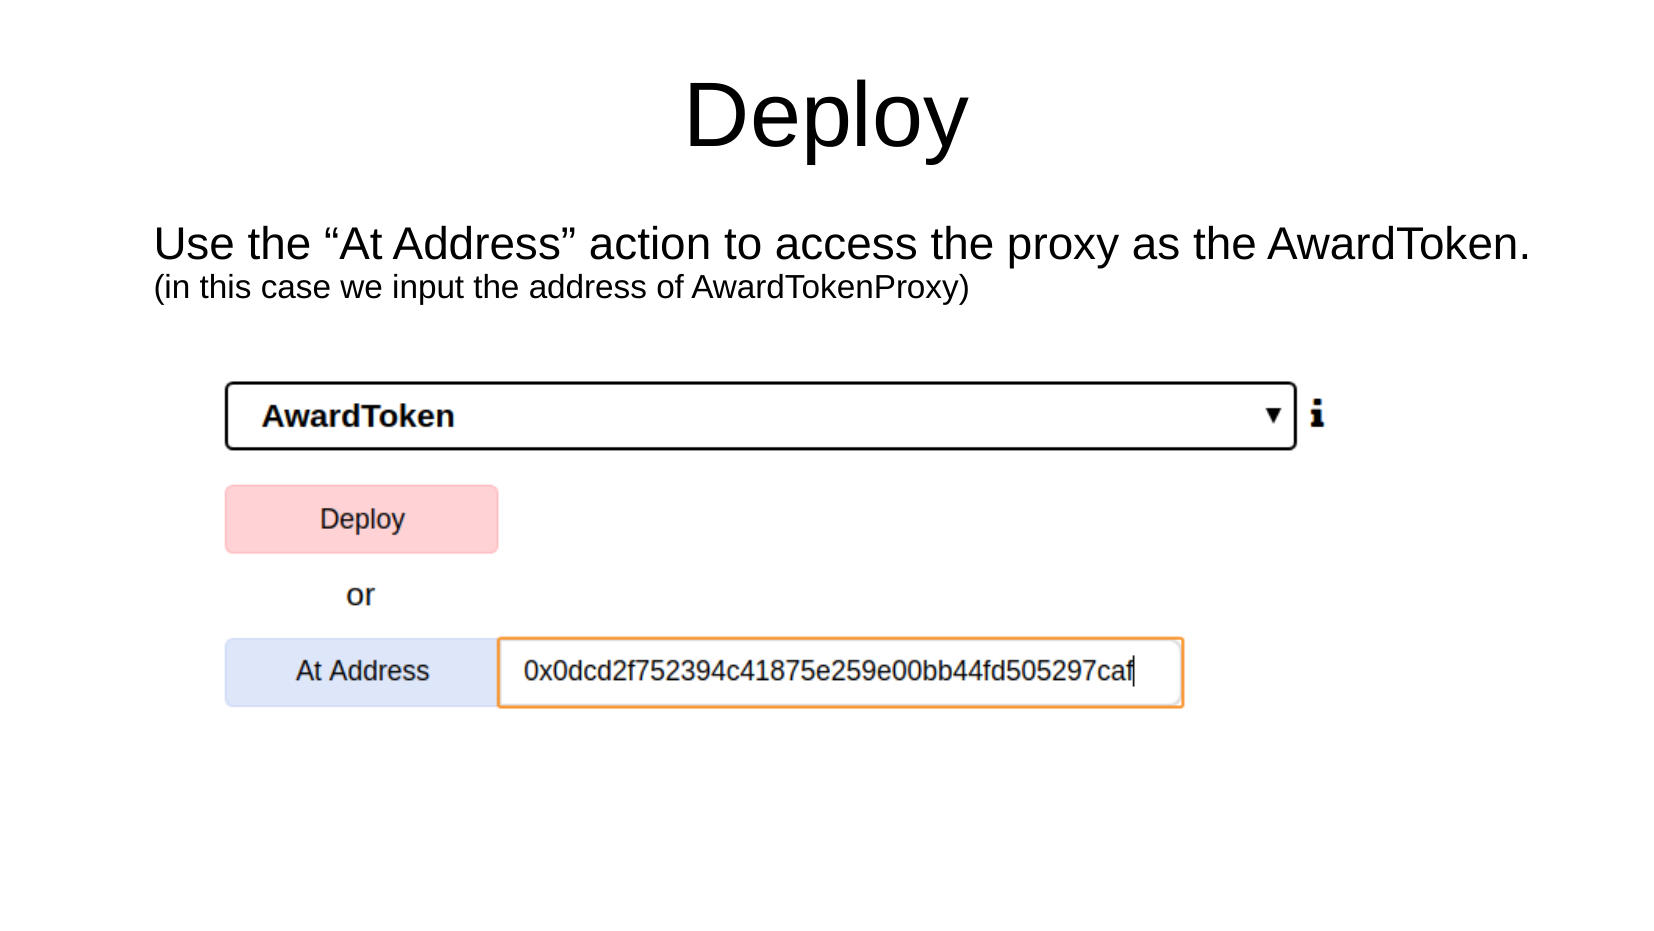

# Deploy
Use the “At Address” action to access the proxy as the AwardToken. (in this case we input the address of AwardTokenProxy)